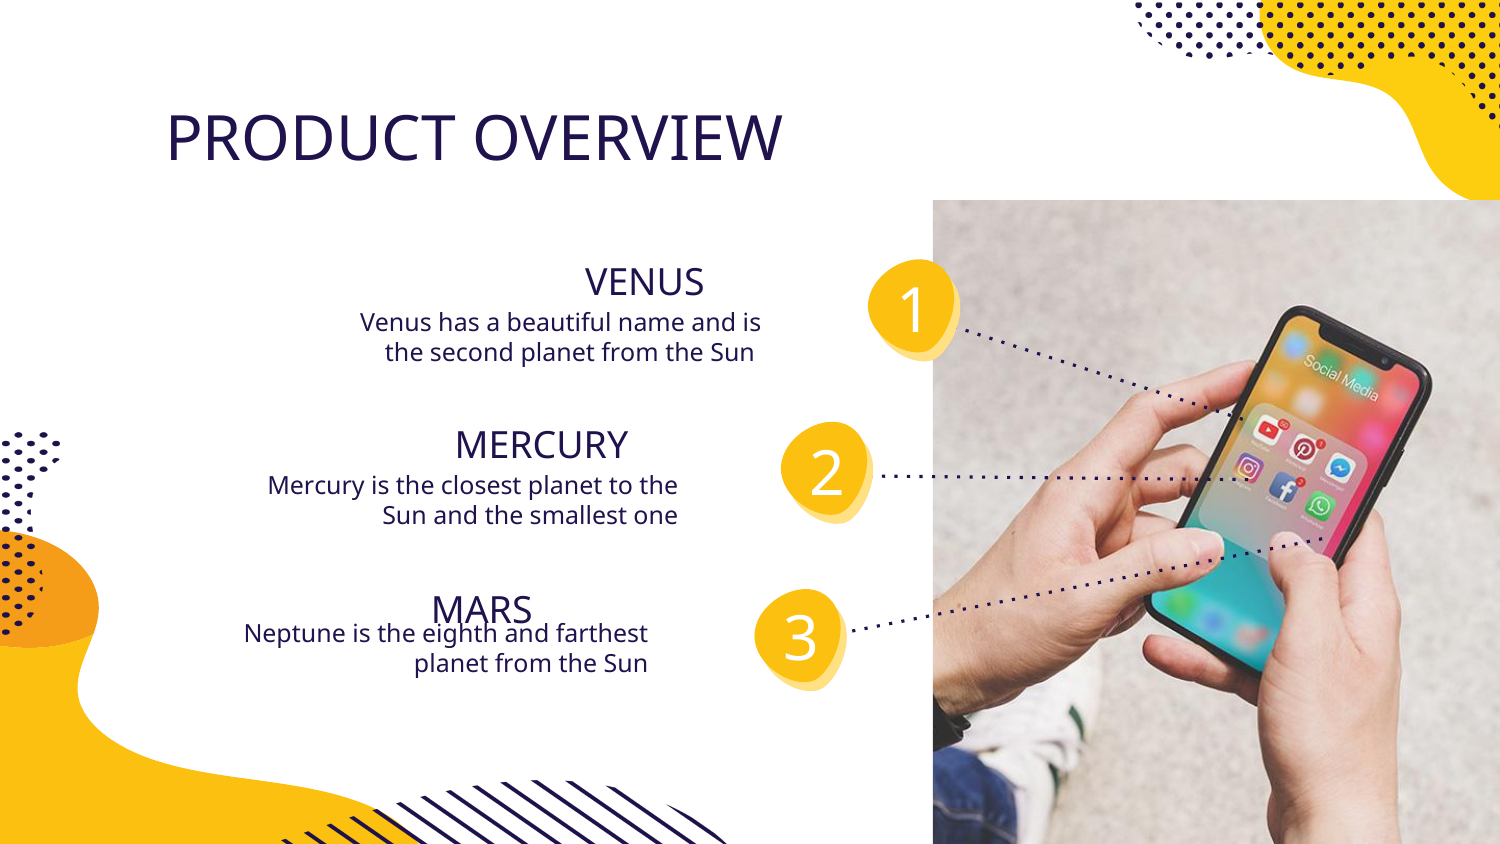

PRODUCT OVERVIEW
Venus has a beautiful name and is the second planet from the Sun
VENUS
1
Mercury is the closest planet to the Sun and the smallest one
MERCURY
2
MARS
# Neptune is the eighth and farthest planet from the Sun
3